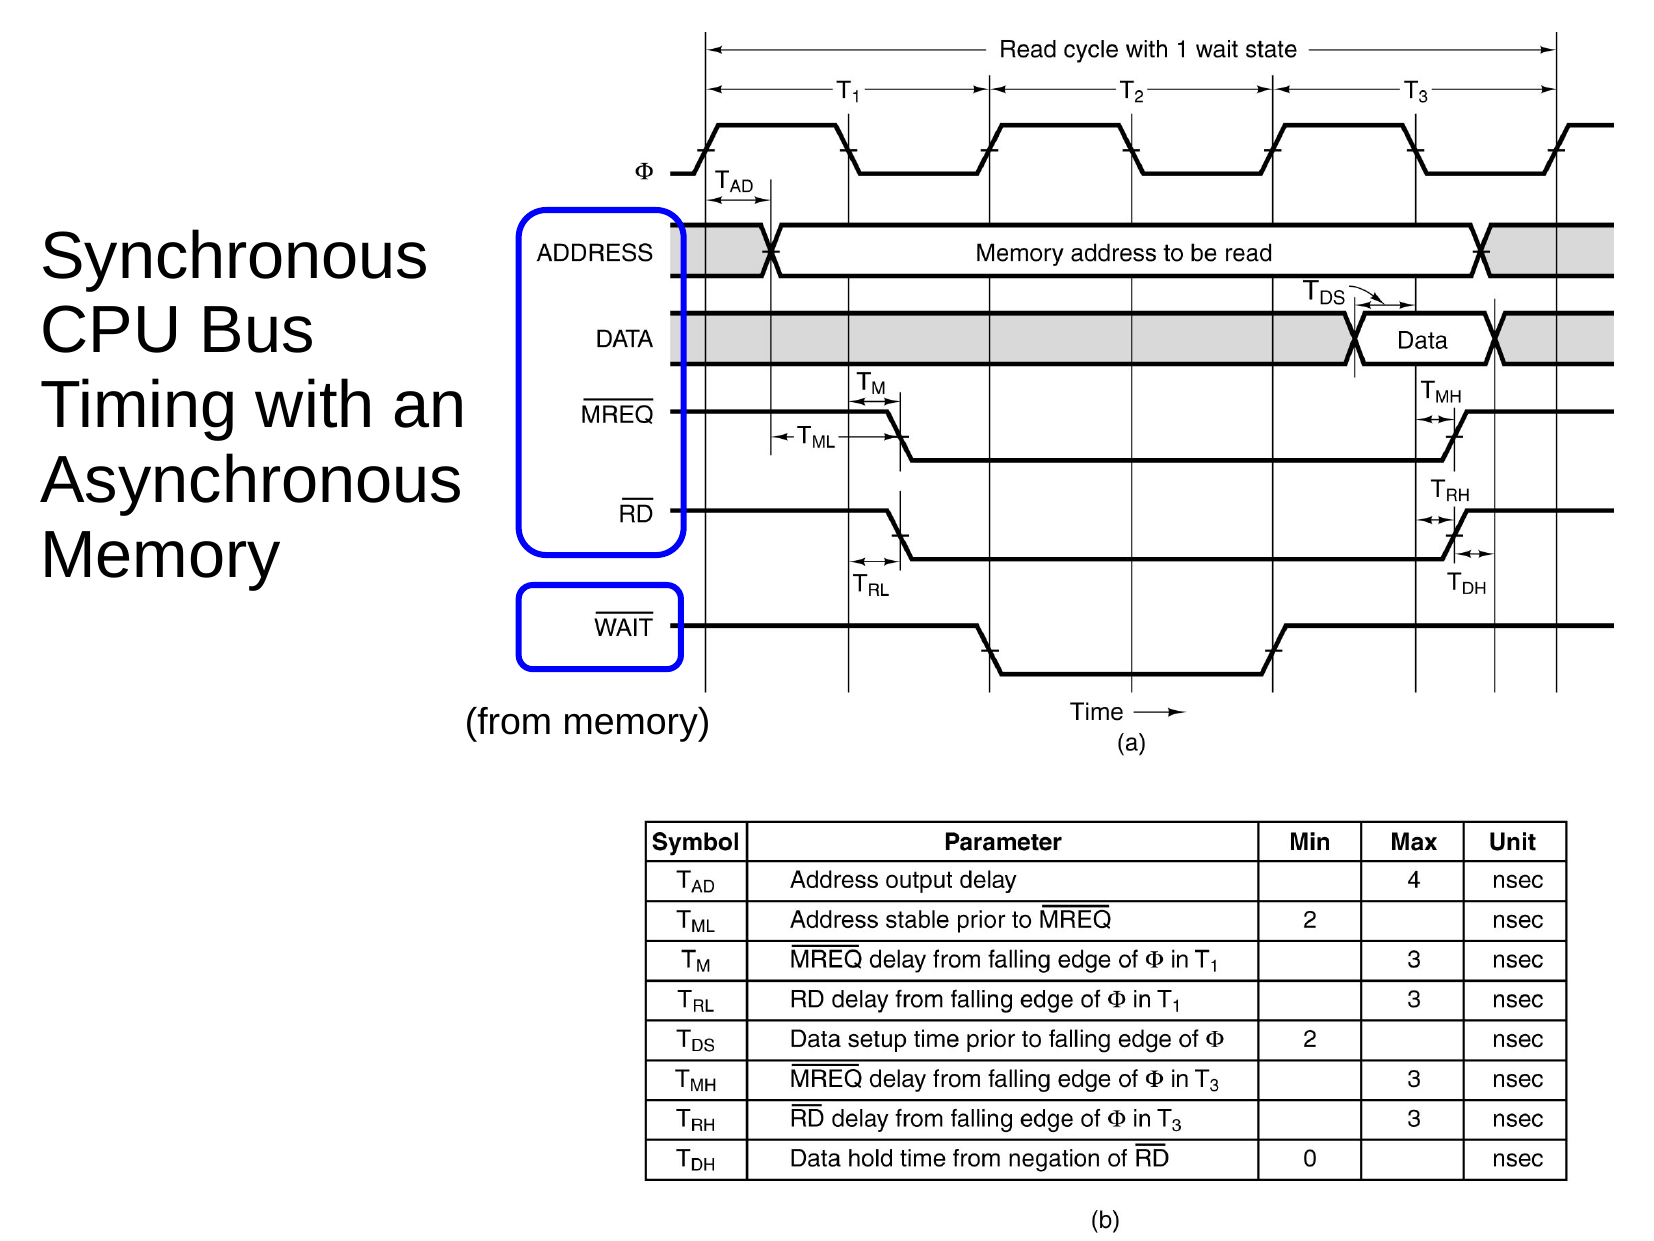

# Synchronous CPU Bus Timing with an Asynchronous Memory
(from memory)
67